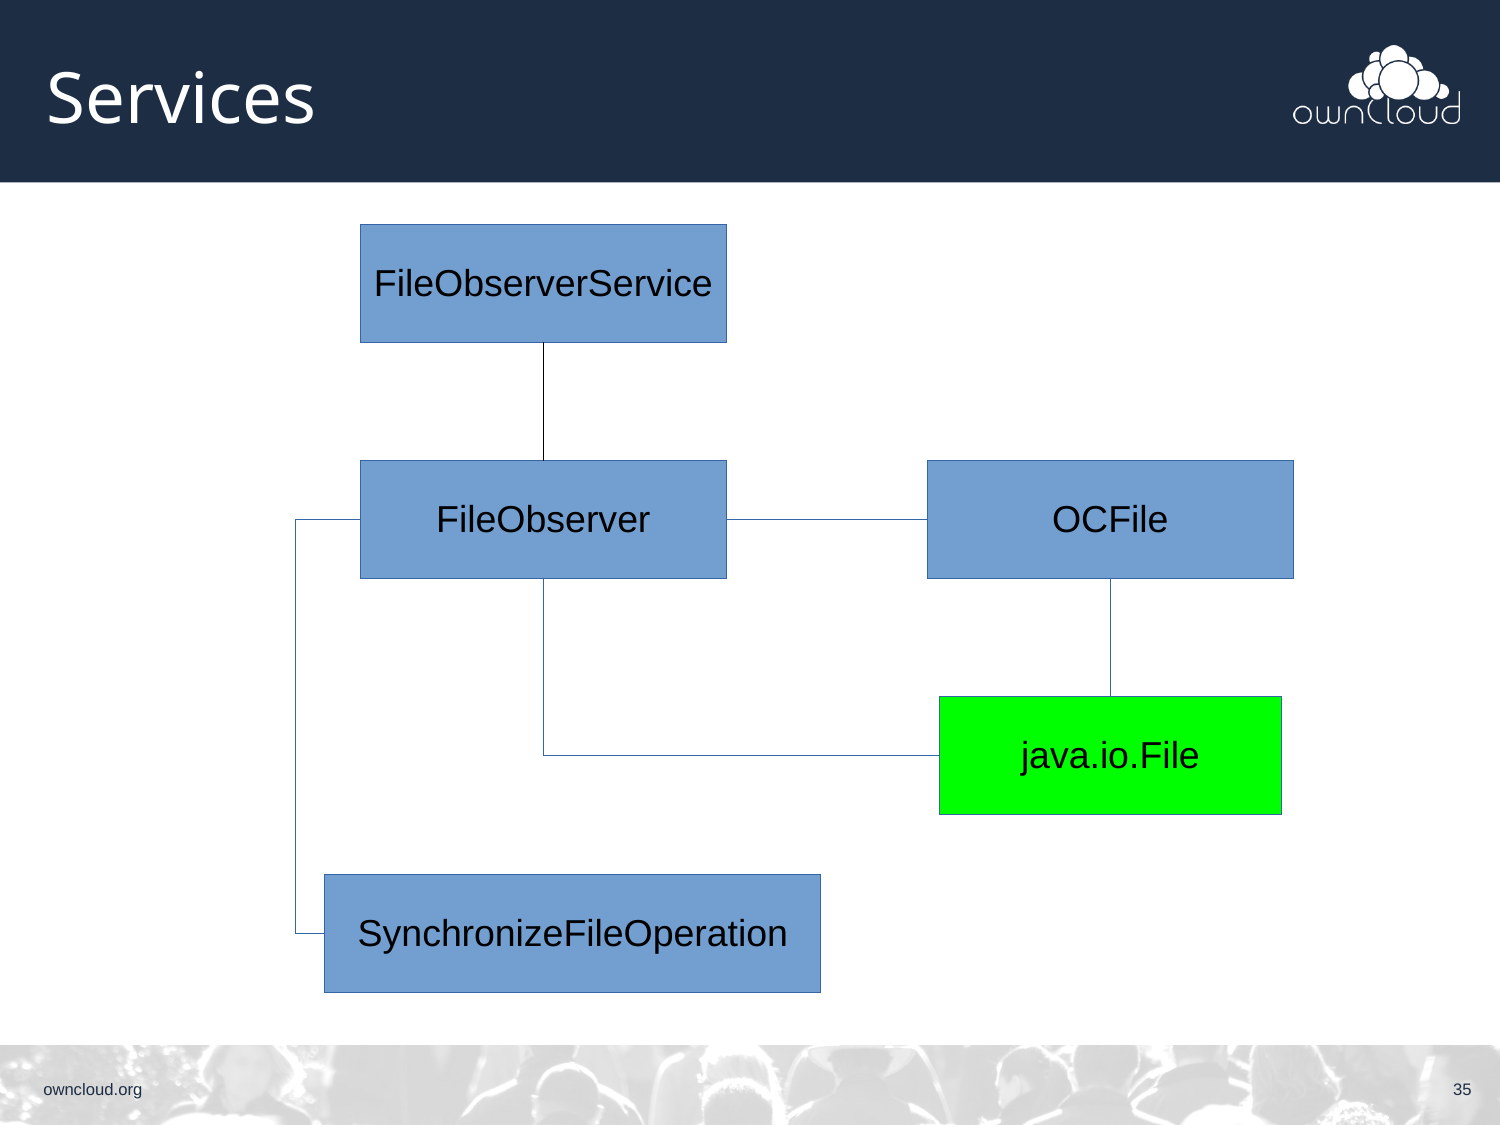

# Services
FileObserverService
FileObserver
OCFile
java.io.File
SynchronizeFileOperation